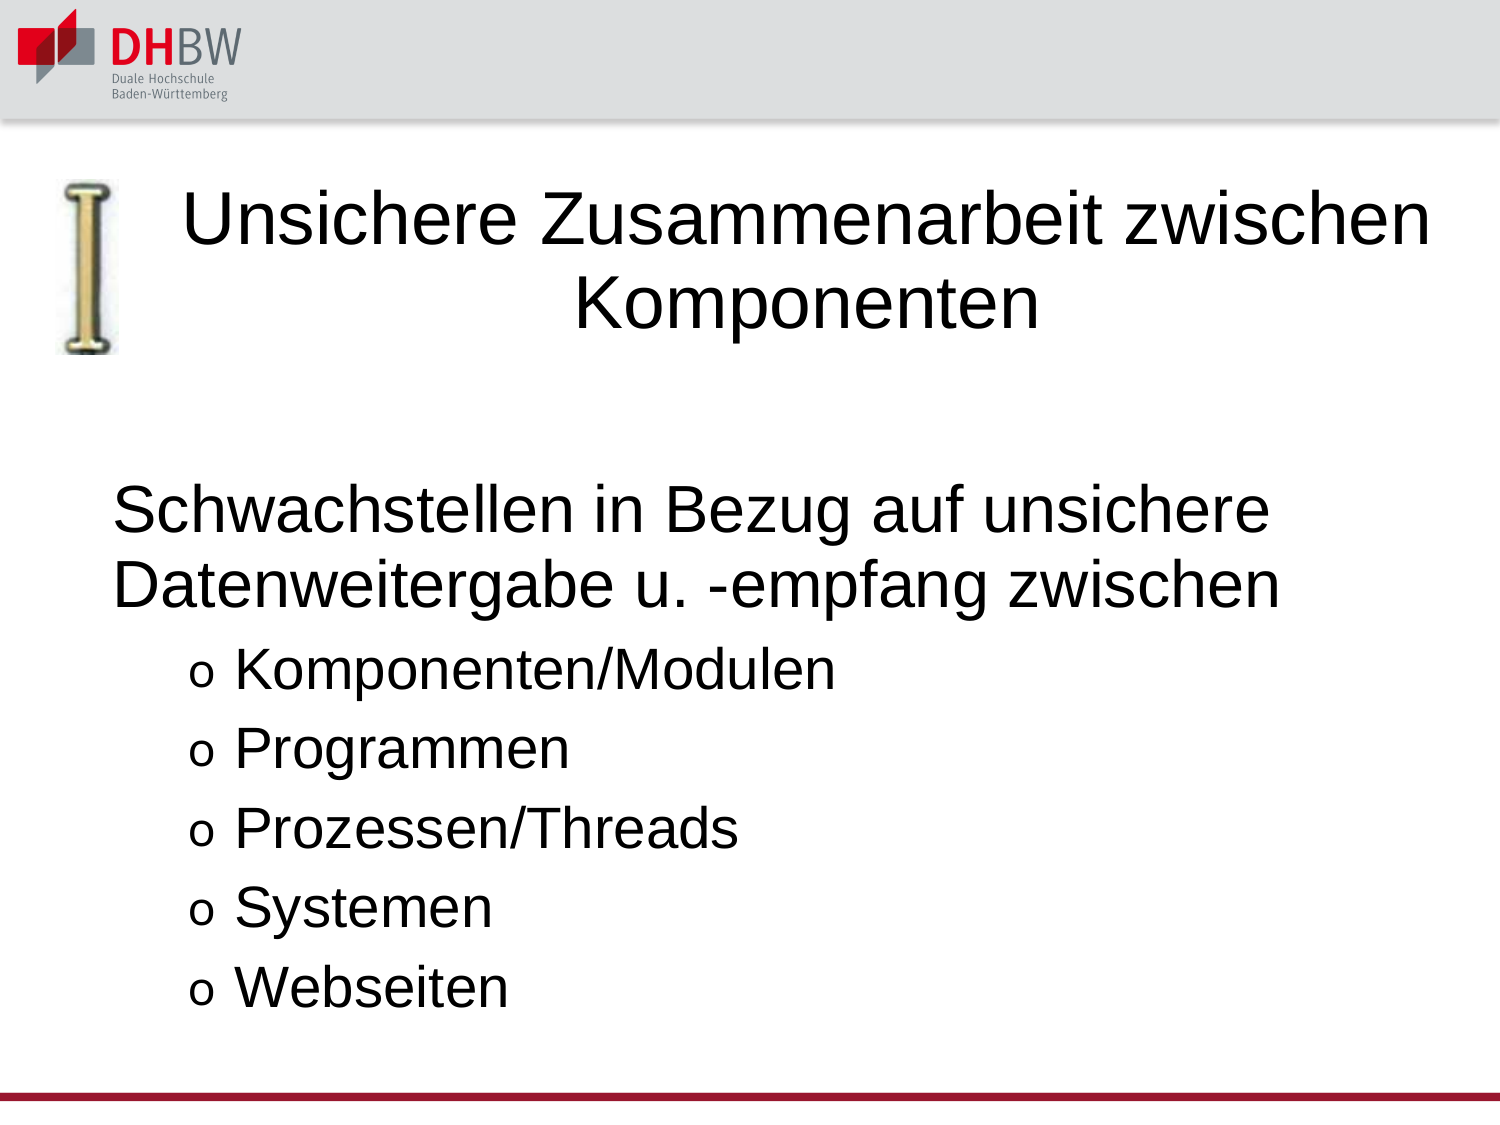

# Unsichere Zusammenarbeit zwischen Komponenten
Schwachstellen in Bezug auf unsichere Datenweitergabe u. -empfang zwischen
Komponenten/Modulen
Programmen
Prozessen/Threads
Systemen
Webseiten